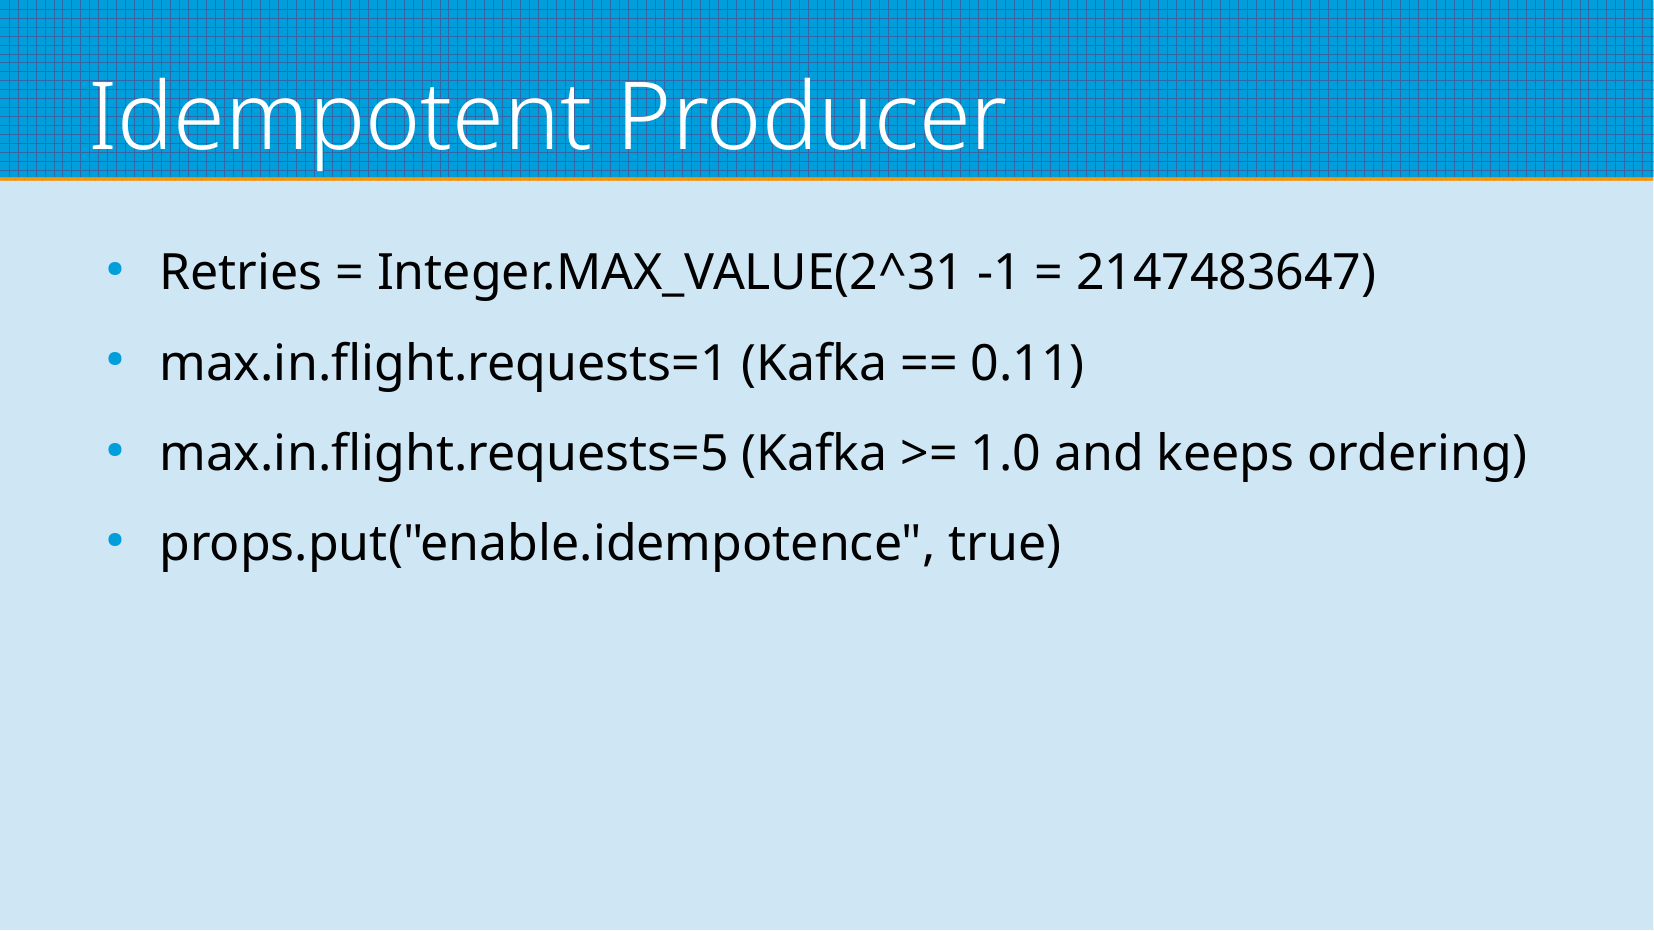

# Idempotent Producer
Retries = Integer.MAX_VALUE(2^31 -1 = 2147483647)
max.in.flight.requests=1 (Kafka == 0.11)
max.in.flight.requests=5 (Kafka >= 1.0 and keeps ordering)
props.put("enable.idempotence", true)